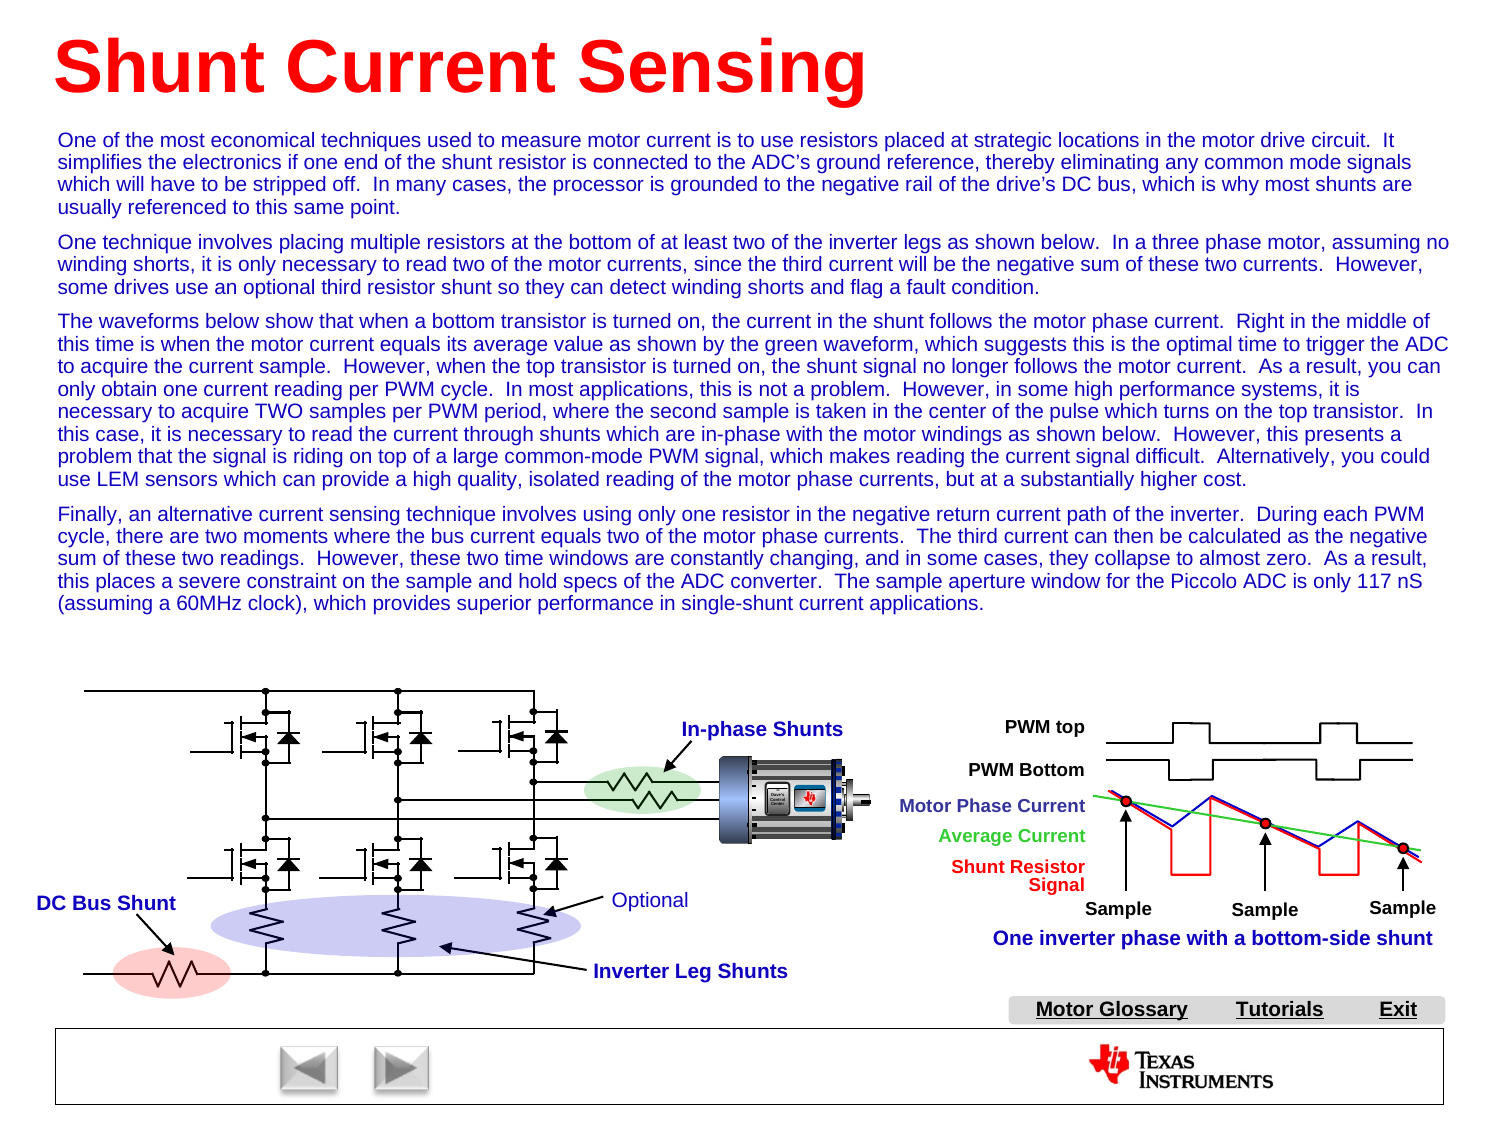

# Shunt Current Sensing
One of the most economical techniques used to measure motor current is to use resistors placed at strategic locations in the motor drive circuit. It simplifies the electronics if one end of the shunt resistor is connected to the ADC’s ground reference, thereby eliminating any common mode signals which will have to be stripped off. In many cases, the processor is grounded to the negative rail of the drive’s DC bus, which is why most shunts are usually referenced to this same point.
One technique involves placing multiple resistors at the bottom of at least two of the inverter legs as shown below. In a three phase motor, assuming no winding shorts, it is only necessary to read two of the motor currents, since the third current will be the negative sum of these two currents. However, some drives use an optional third resistor shunt so they can detect winding shorts and flag a fault condition.
The waveforms below show that when a bottom transistor is turned on, the current in the shunt follows the motor phase current. Right in the middle of this time is when the motor current equals its average value as shown by the green waveform, which suggests this is the optimal time to trigger the ADC to acquire the current sample. However, when the top transistor is turned on, the shunt signal no longer follows the motor current. As a result, you can only obtain one current reading per PWM cycle. In most applications, this is not a problem. However, in some high performance systems, it is necessary to acquire TWO samples per PWM period, where the second sample is taken in the center of the pulse which turns on the top transistor. In this case, it is necessary to read the current through shunts which are in-phase with the motor windings as shown below. However, this presents a problem that the signal is riding on top of a large common-mode PWM signal, which makes reading the current signal difficult. Alternatively, you could use LEM sensors which can provide a high quality, isolated reading of the motor phase currents, but at a substantially higher cost.
Finally, an alternative current sensing technique involves using only one resistor in the negative return current path of the inverter. During each PWM cycle, there are two moments where the bus current equals two of the motor phase currents. The third current can then be calculated as the negative sum of these two readings. However, these two time windows are constantly changing, and in some cases, they collapse to almost zero. As a result, this places a severe constraint on the sample and hold specs of the ADC converter. The sample aperture window for the Piccolo ADC is only 117 nS (assuming a 60MHz clock), which provides superior performance in single-shunt current applications.
In-phase Shunts
TI
Dave’s
Control
Center
Optional
DC Bus Shunt
Inverter Leg Shunts
PWM top
PWM Bottom
Motor Phase Current
Average Current
Shunt Resistor
Signal
Sample
Sample
Sample
One inverter phase with a bottom-side shunt